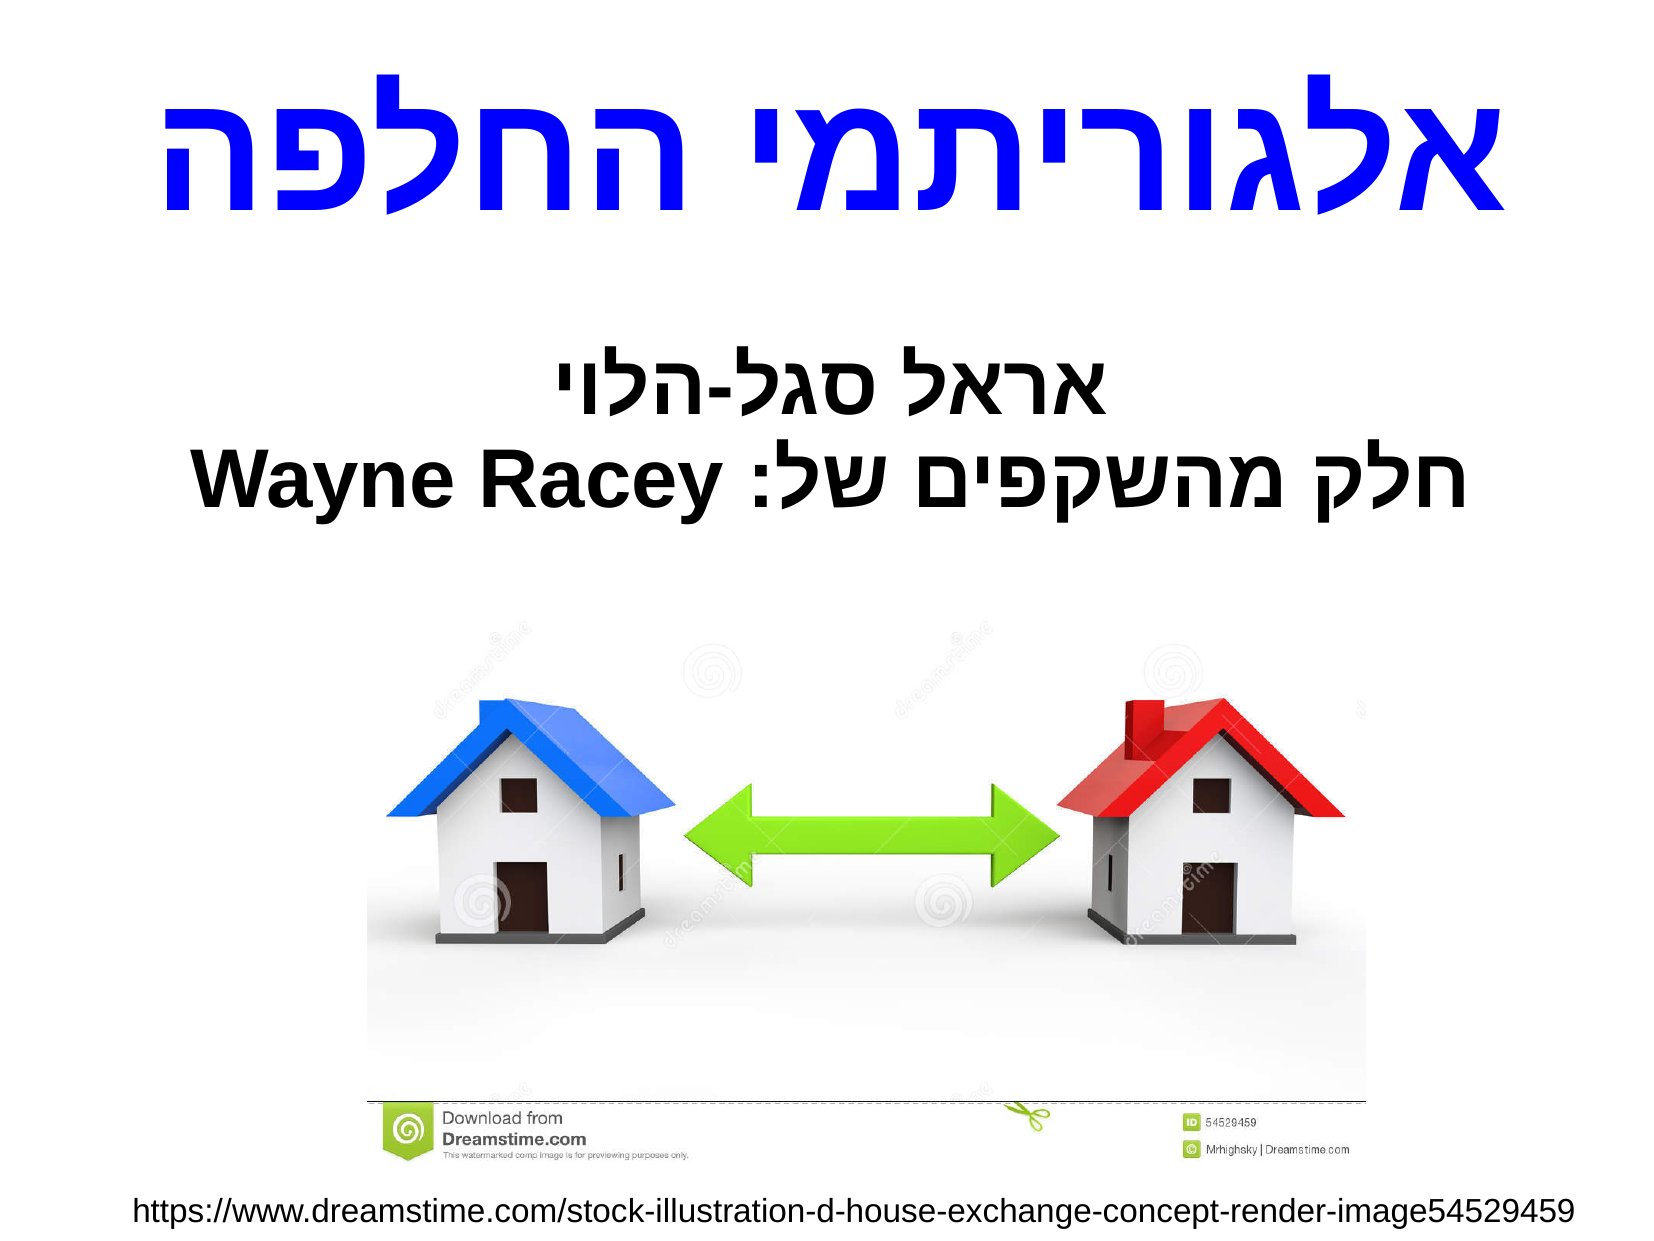

# אלגוריתמי החלפה אראל סגל-הלוי חלק מהשקפים של: Wayne Racey
https://www.dreamstime.com/stock-illustration-d-house-exchange-concept-render-image54529459